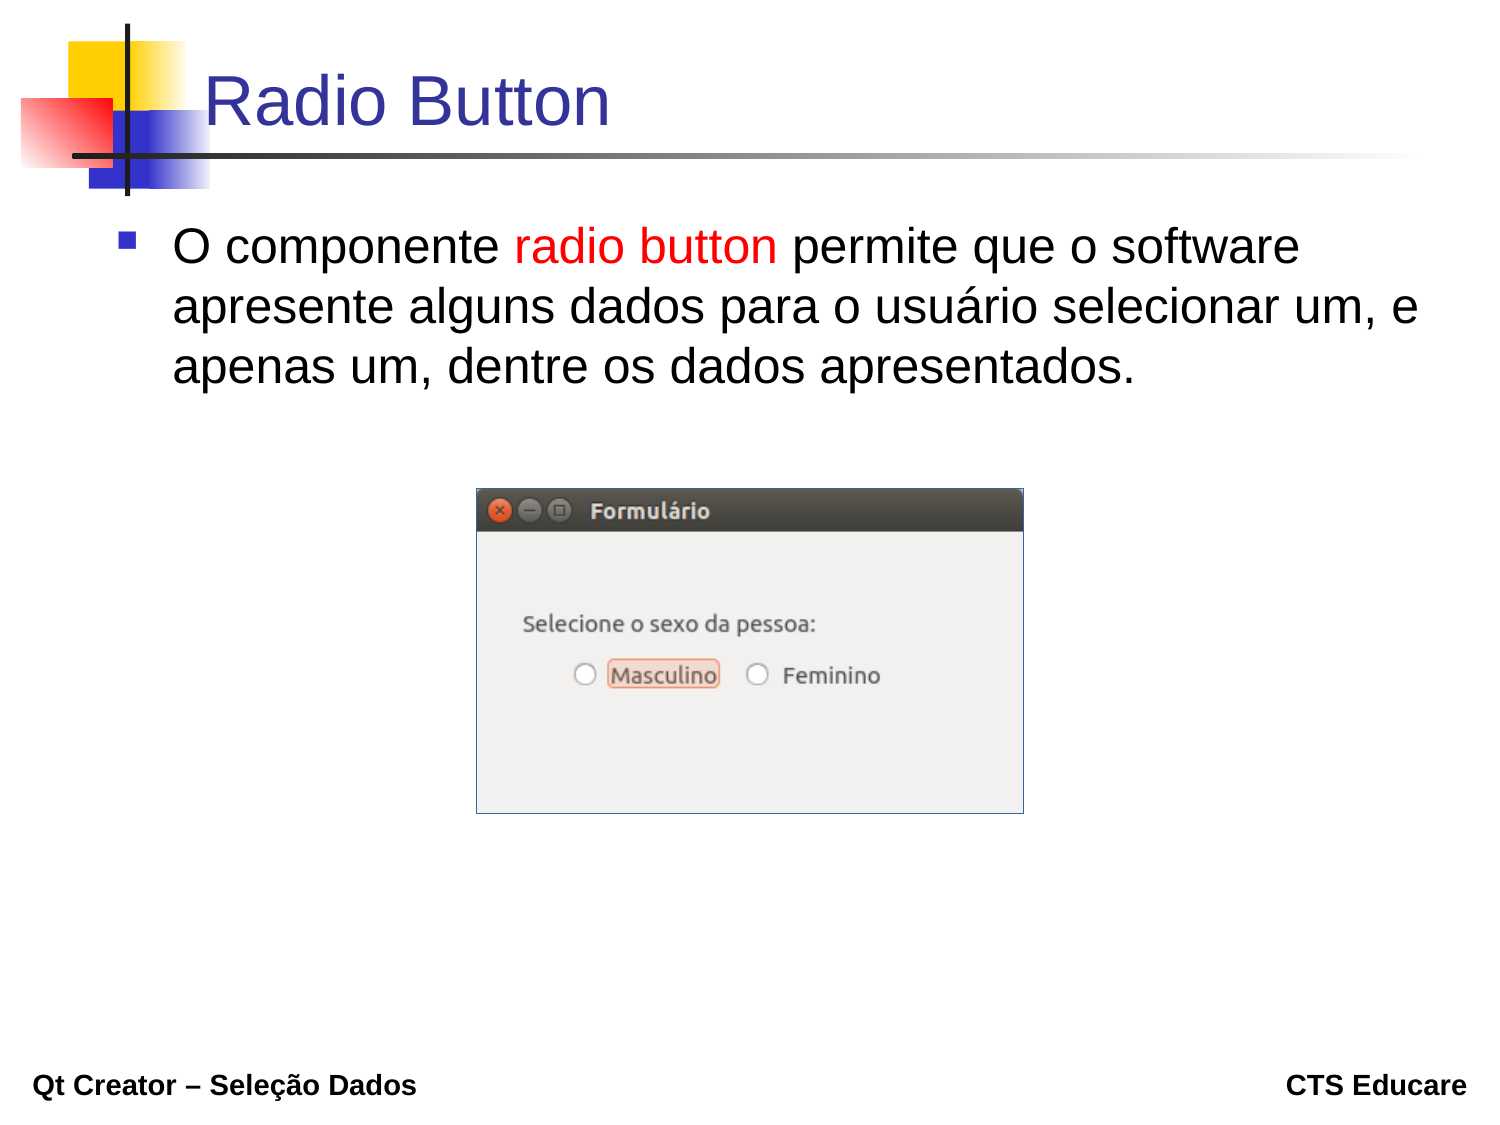

# Radio Button
O componente radio button permite que o software apresente alguns dados para o usuário selecionar um, e apenas um, dentre os dados apresentados.